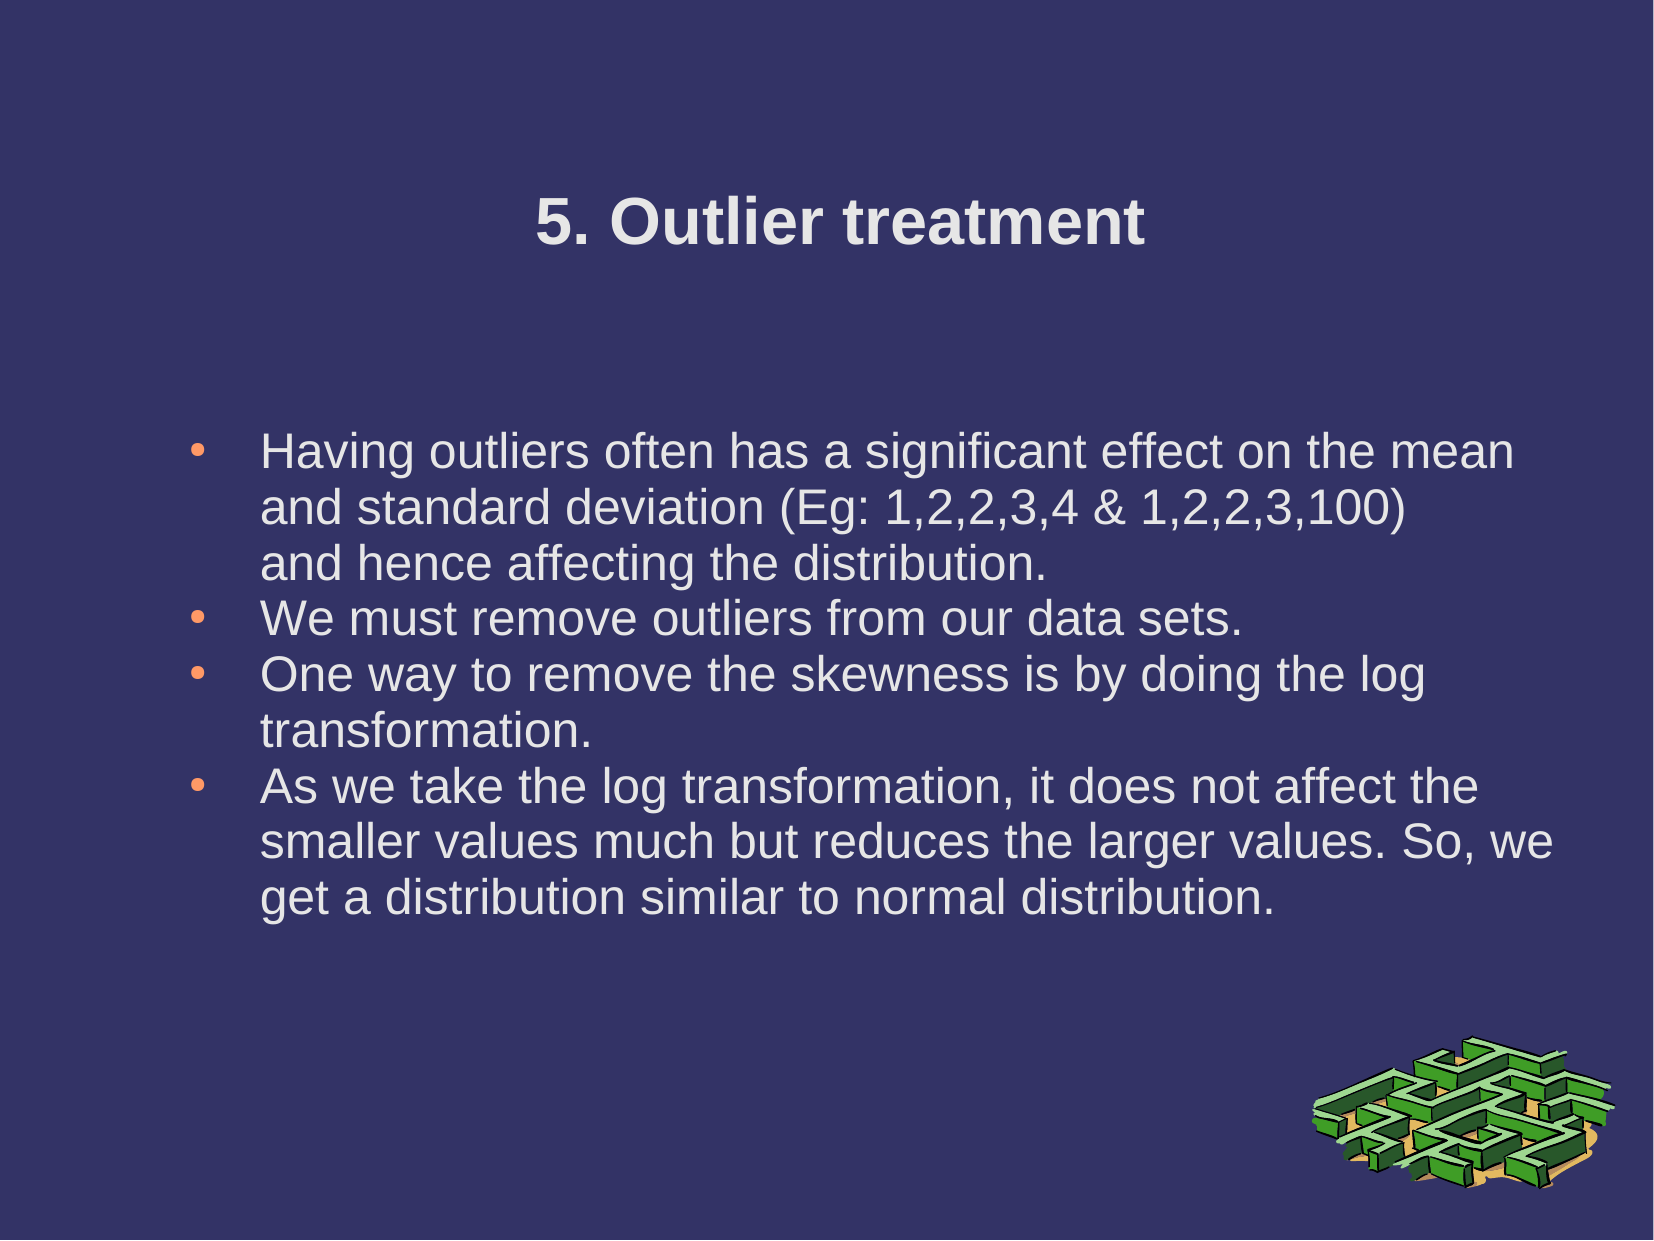

# 5. Outlier treatment
Having outliers often has a significant effect on the mean and standard deviation (Eg: 1,2,2,3,4 & 1,2,2,3,100)
and hence affecting the distribution.
We must remove outliers from our data sets.
One way to remove the skewness is by doing the log transformation.
As we take the log transformation, it does not affect the smaller values much but reduces the larger values. So, we get a distribution similar to normal distribution.